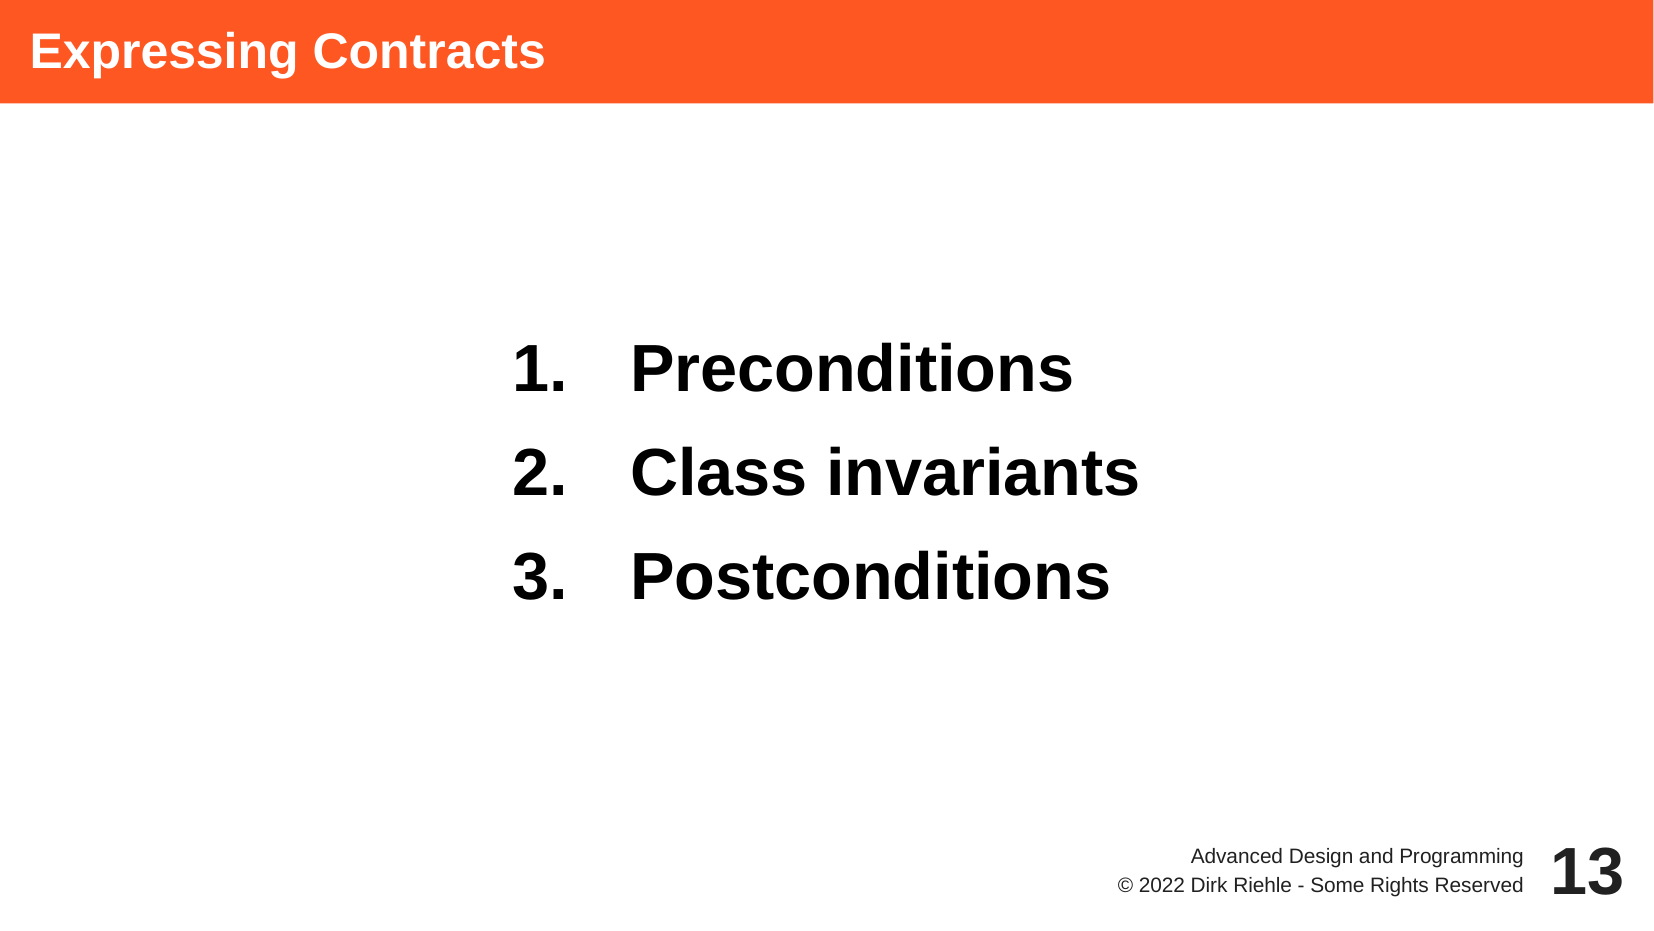

# Expressing Contracts
Preconditions
Class invariants
Postconditions
Advanced Design and Programming
13
© 2022 Dirk Riehle - Some Rights Reserved